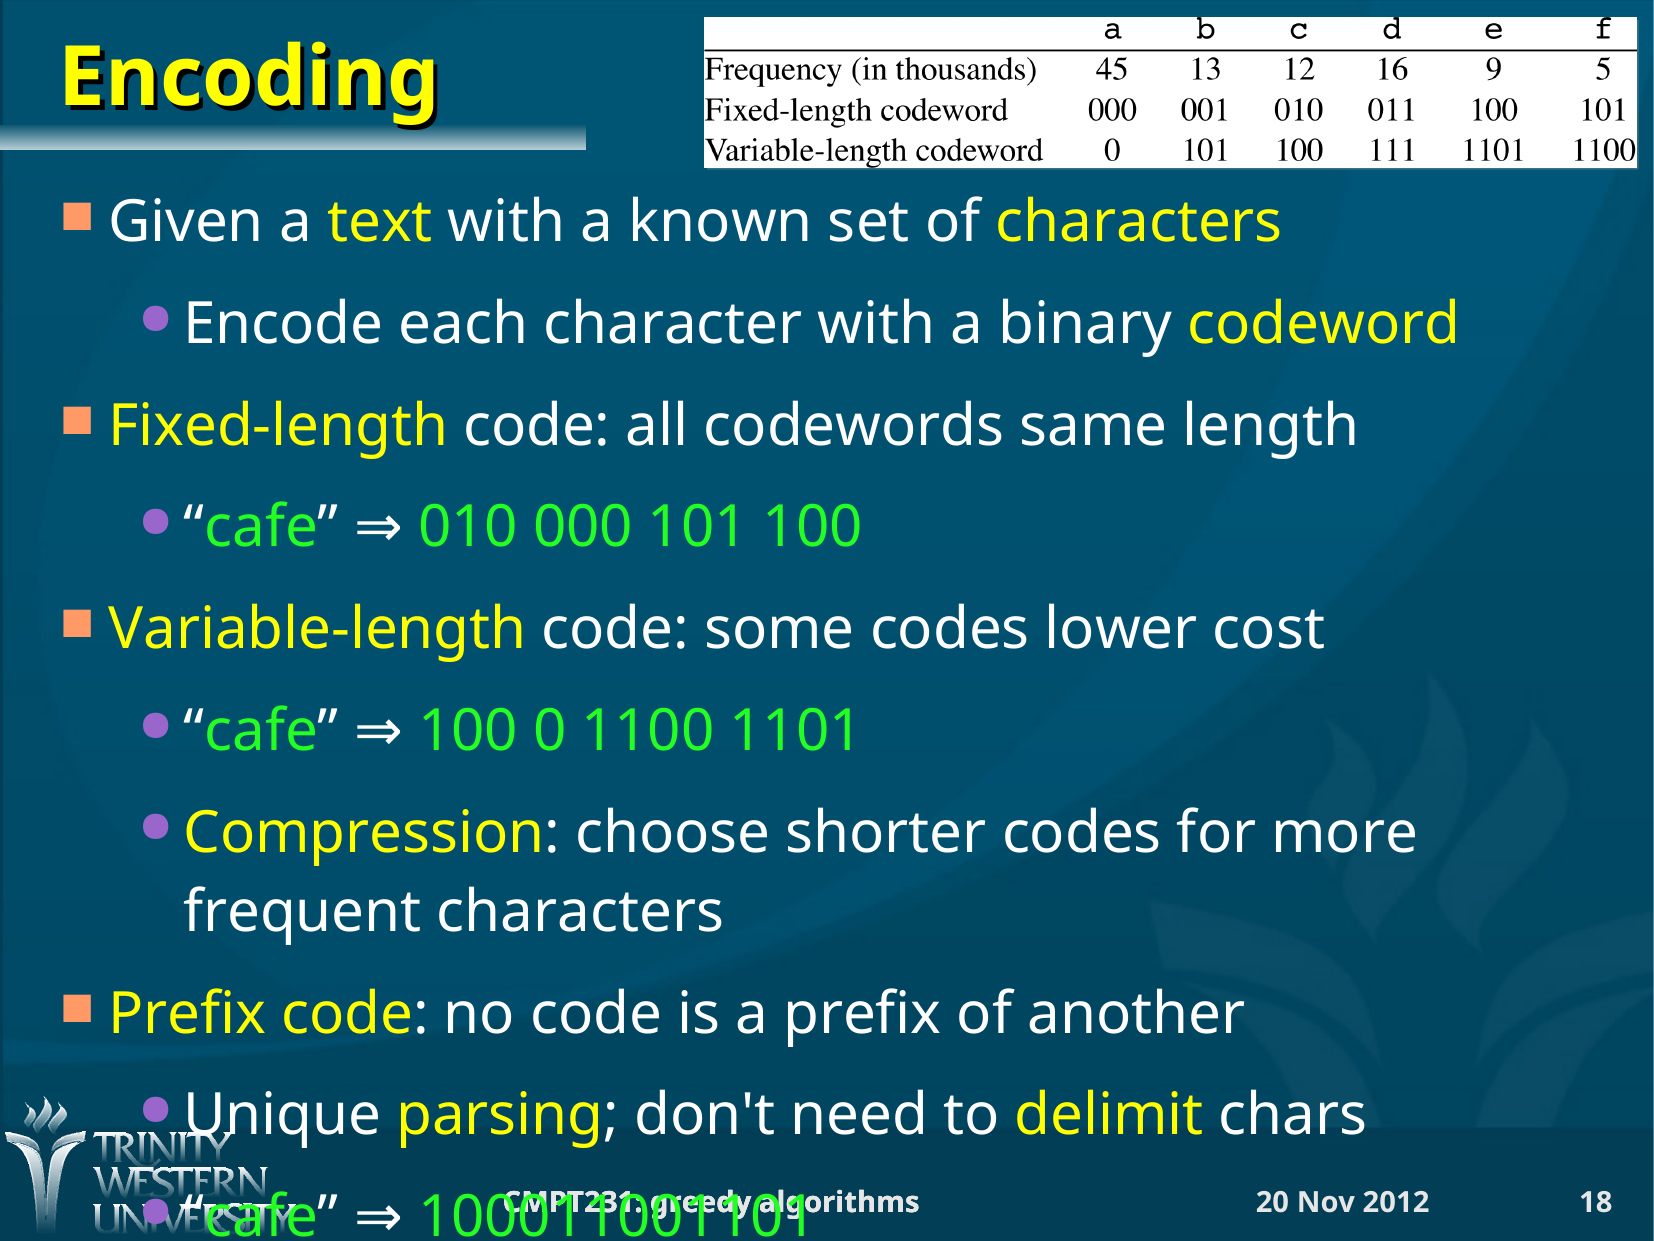

# Encoding
Given a text with a known set of characters
Encode each character with a binary codeword
Fixed-length code: all codewords same length
“cafe” ⇒ 010 000 101 100
Variable-length code: some codes lower cost
“cafe” ⇒ 100 0 1100 1101
Compression: choose shorter codes for more frequent characters
Prefix code: no code is a prefix of another
Unique parsing; don't need to delimit chars
“cafe” ⇒ 100011001101
CMPT231: greedy algorithms
20 Nov 2012
18